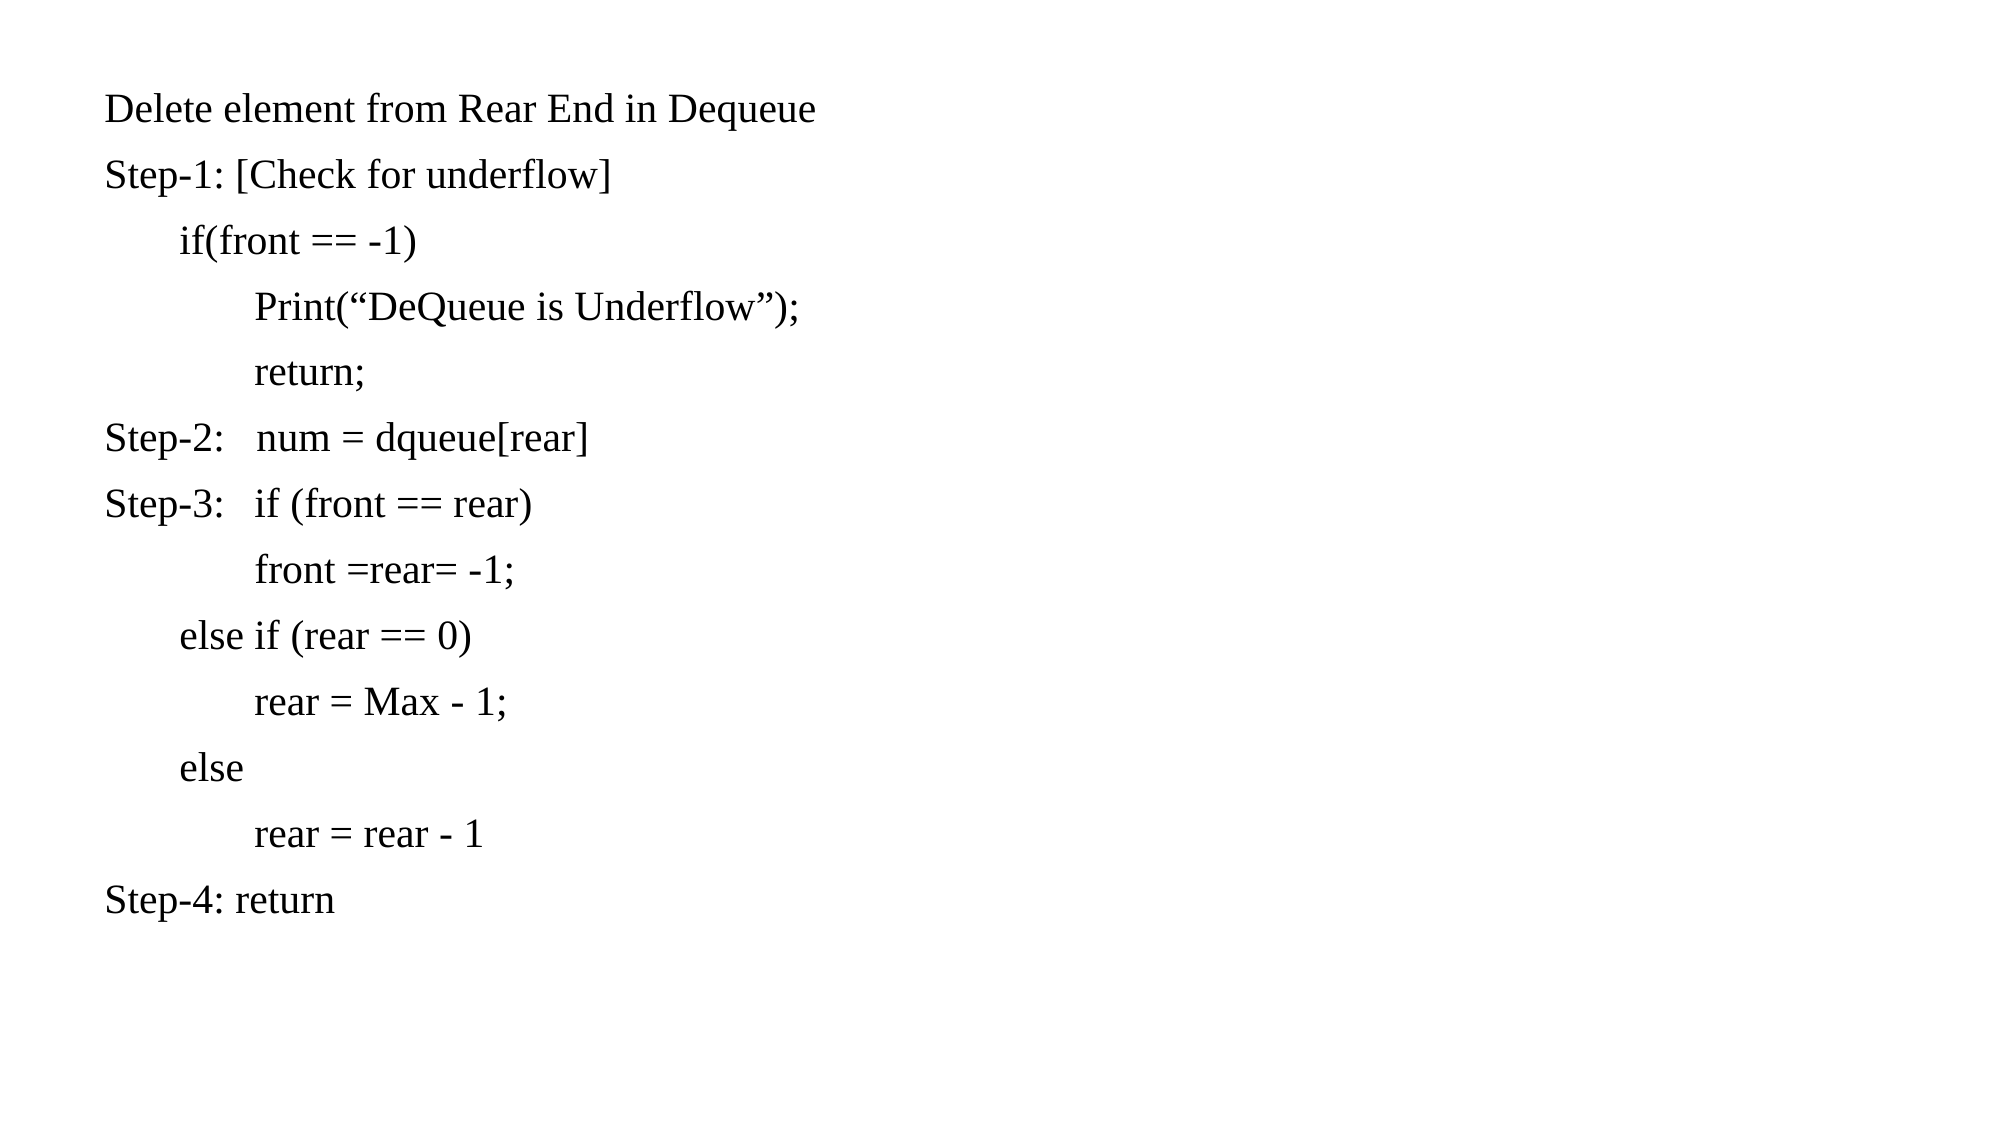

# Delete element from Rear End in Dequeue
Step-1: [Check for underflow]
	if(front == -1)
		Print(“DeQueue is Underflow”);
		return;
Step-2: num = dqueue[rear]
Step-3:	if (front == rear)
		front =rear= -1;
	else if (rear == 0)
		rear = Max - 1;
	else
		rear = rear - 1
Step-4: return